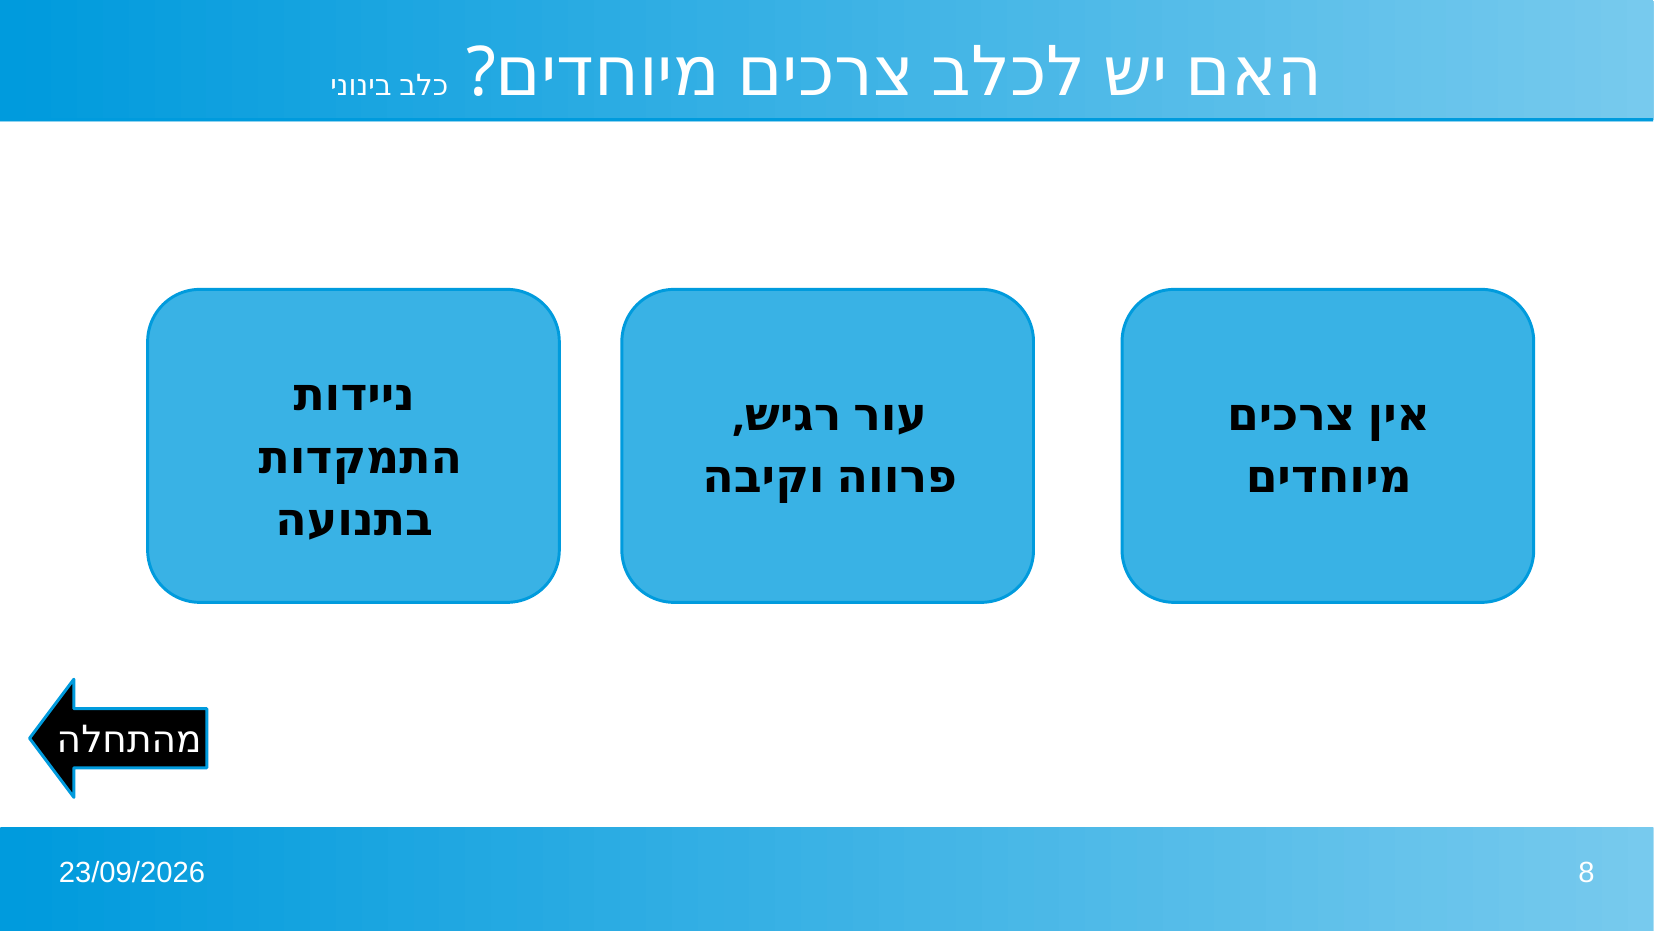

# האם יש לכלב צרכים מיוחדים? כלב בינוני
ניידות
התמקדות בתנועה
עור רגיש, פרווה וקיבה
אין צרכים מיוחדים
מהתחלה
8